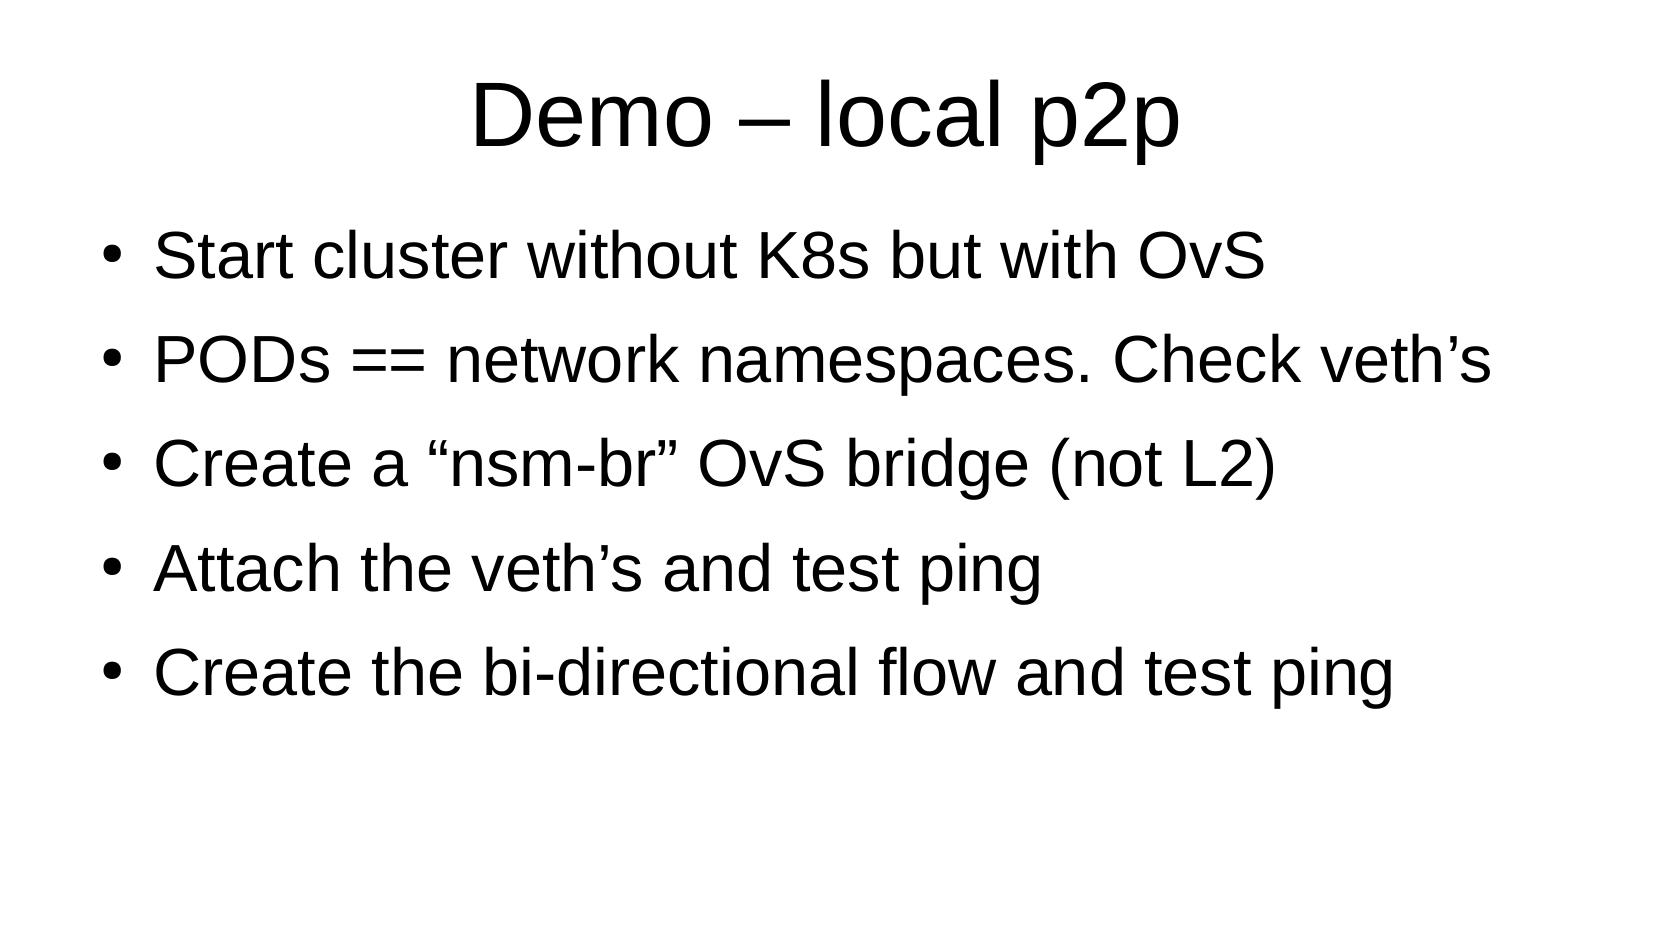

# Demo – local p2p
Start cluster without K8s but with OvS
PODs == network namespaces. Check veth’s
Create a “nsm-br” OvS bridge (not L2)
Attach the veth’s and test ping
Create the bi-directional flow and test ping